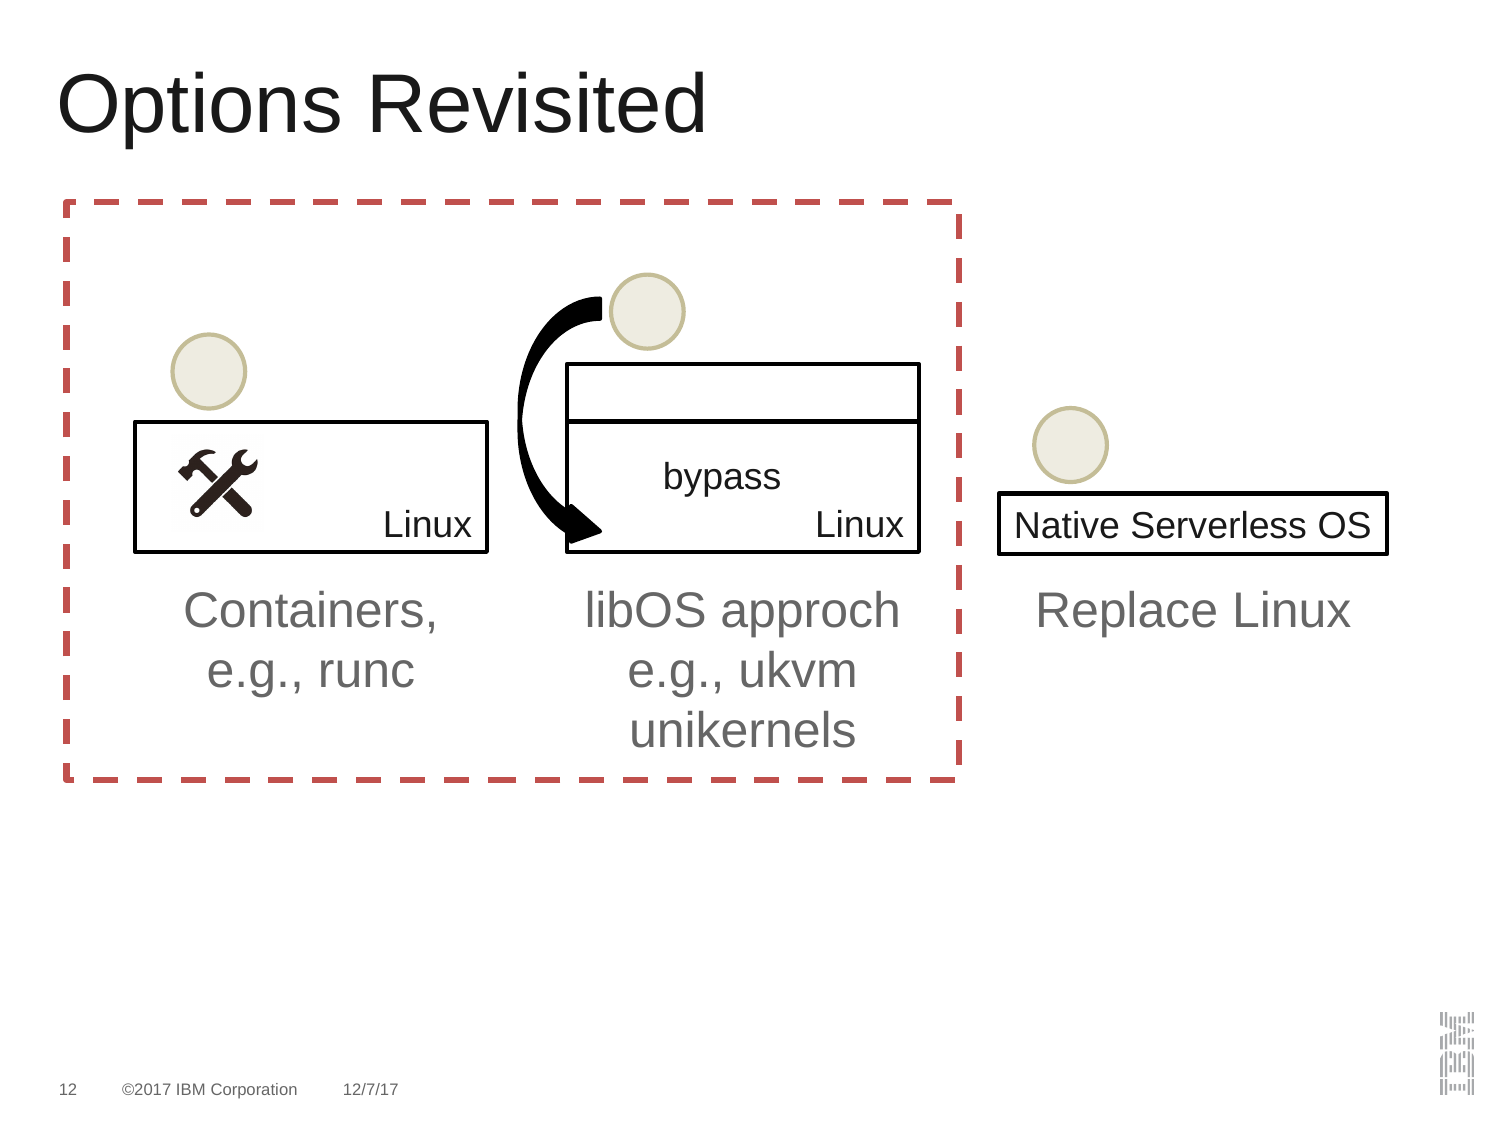

Options Revisited
Linux
Linux
bypass
Native Serverless OS
Containers, e.g., runc
Replace Linux
libOS approch e.g., ukvm unikernels